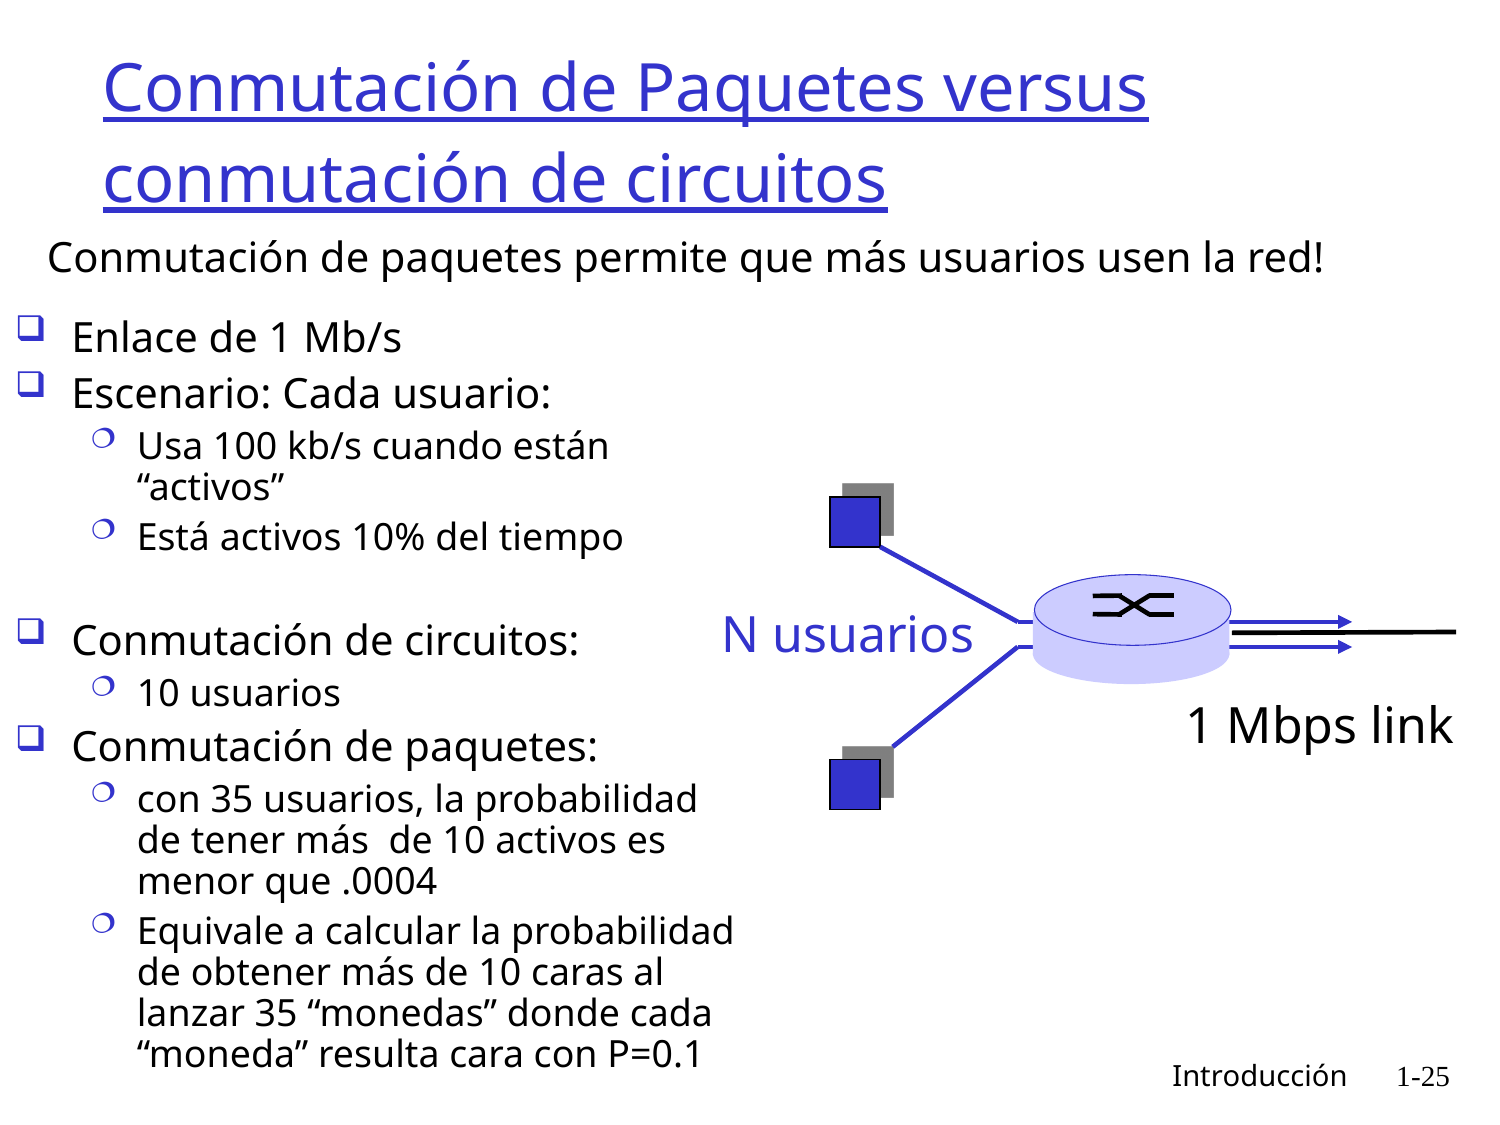

# Conmutación de Paquetes versus conmutación de circuitos
Conmutación de paquetes permite que más usuarios usen la red!
Enlace de 1 Mb/s
Escenario: Cada usuario:
Usa 100 kb/s cuando están “activos”
Está activos 10% del tiempo
Conmutación de circuitos:
10 usuarios
Conmutación de paquetes:
con 35 usuarios, la probabilidad de tener más de 10 activos es menor que .0004
Equivale a calcular la probabilidad de obtener más de 10 caras al lanzar 35 “monedas” donde cada “moneda” resulta cara con P=0.1
N usuarios
1 Mbps link
 Introducción